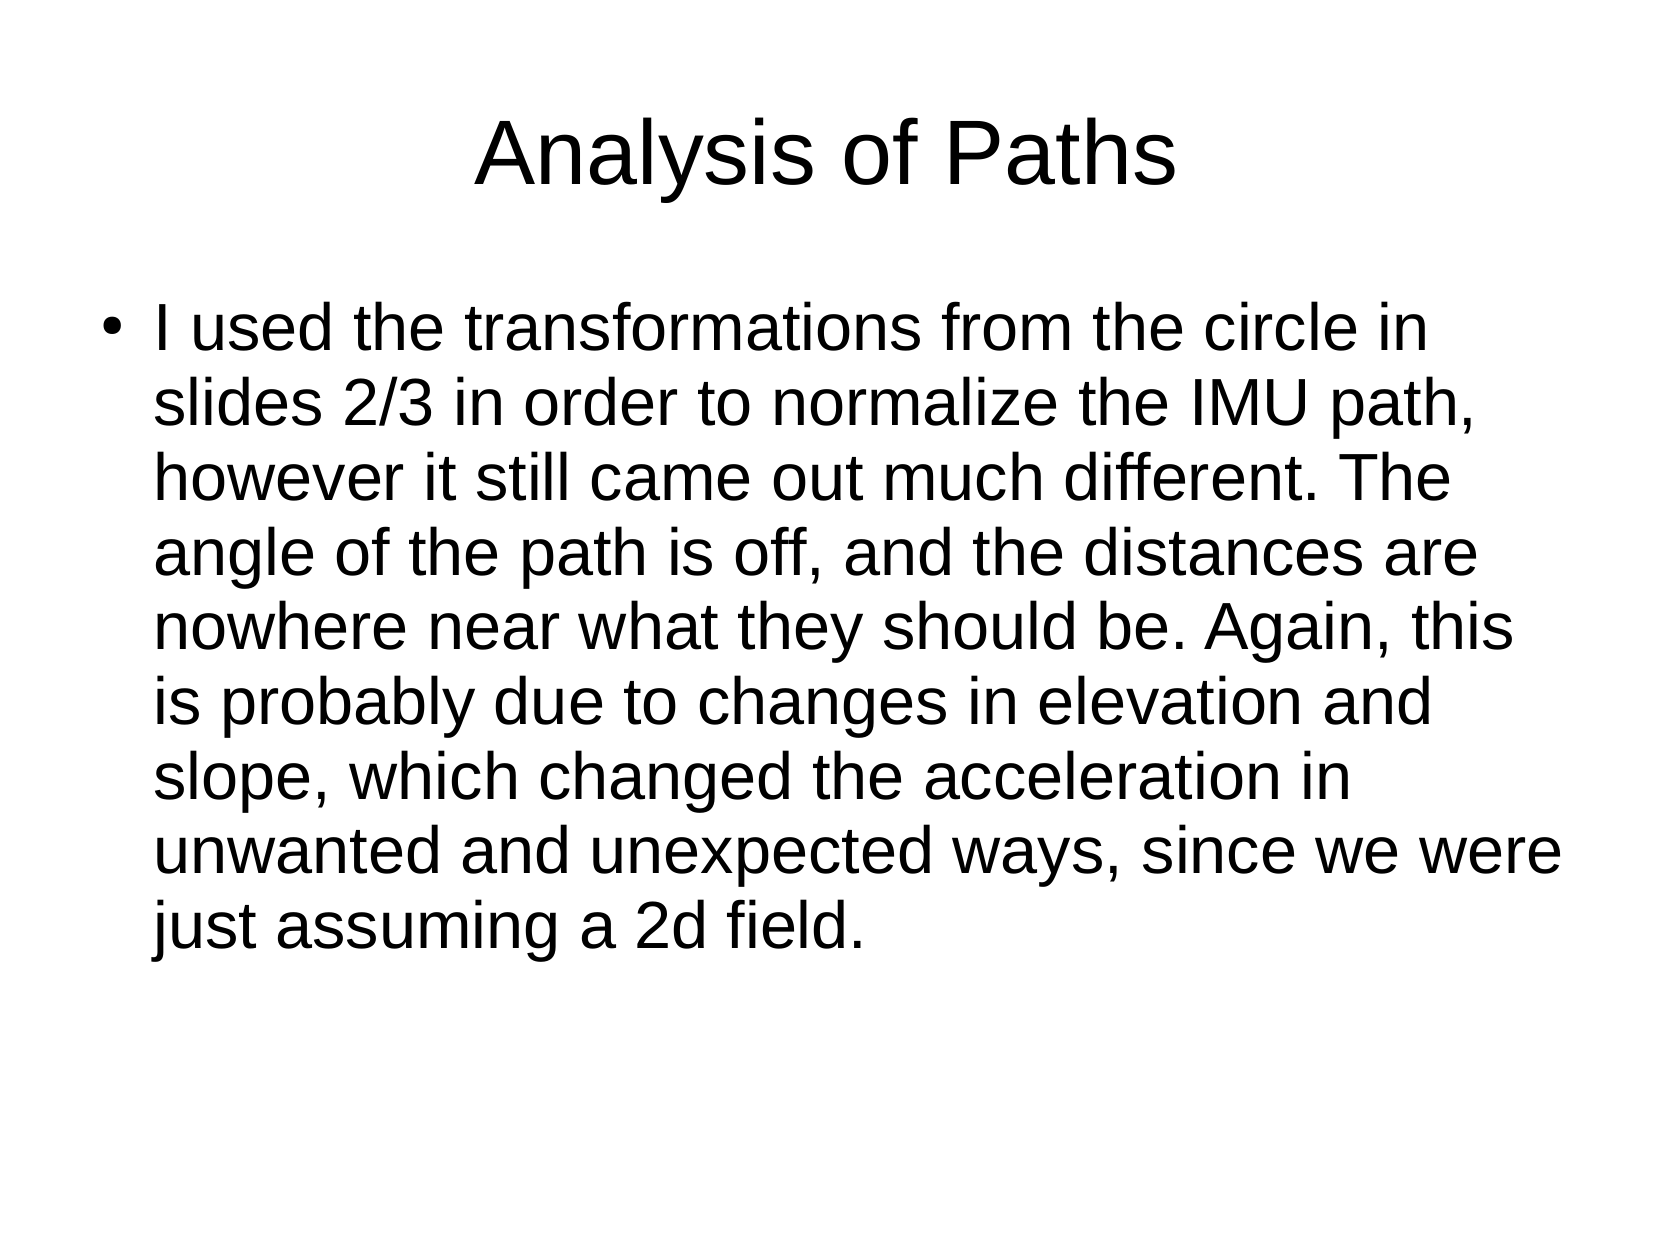

# Analysis of Paths
I used the transformations from the circle in slides 2/3 in order to normalize the IMU path, however it still came out much different. The angle of the path is off, and the distances are nowhere near what they should be. Again, this is probably due to changes in elevation and slope, which changed the acceleration in unwanted and unexpected ways, since we were just assuming a 2d field.